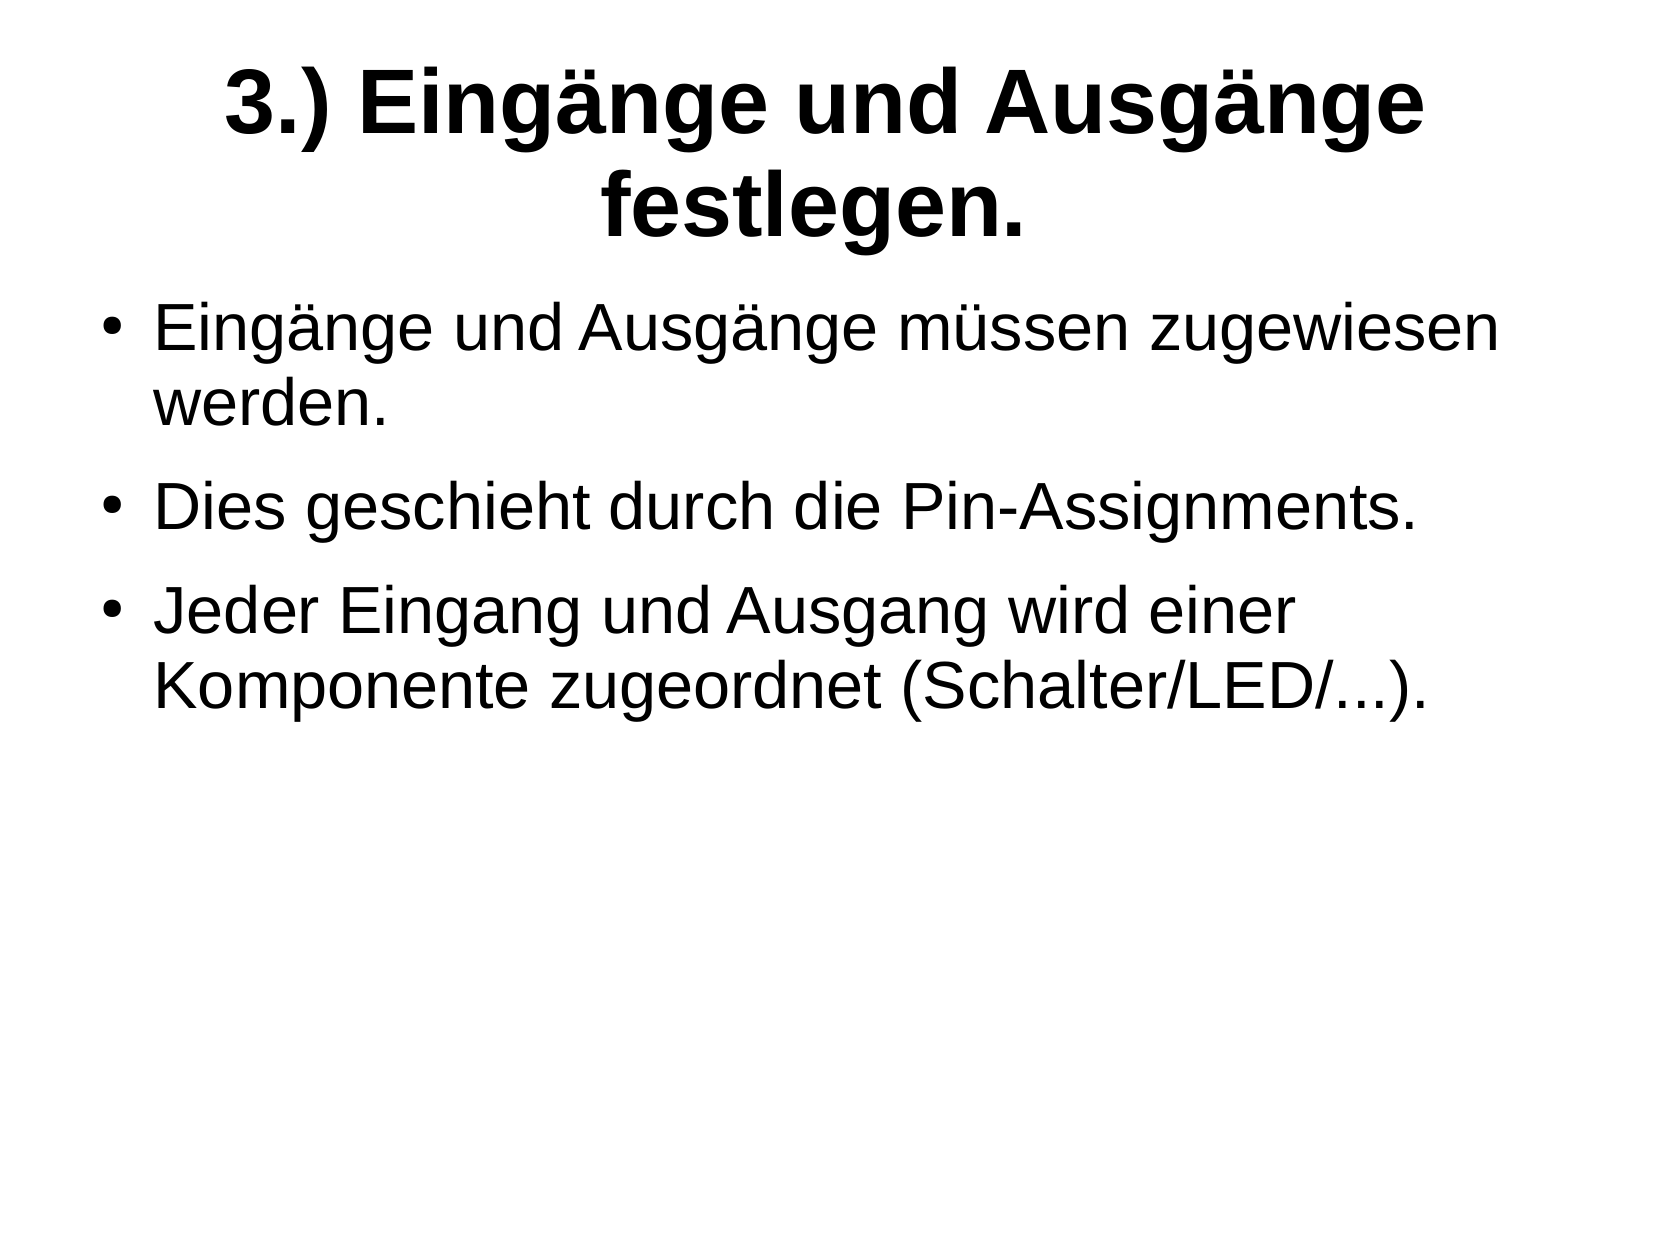

# 3.) Eingänge und Ausgänge festlegen.
Eingänge und Ausgänge müssen zugewiesen werden.
Dies geschieht durch die Pin-Assignments.
Jeder Eingang und Ausgang wird einer Komponente zugeordnet (Schalter/LED/...).